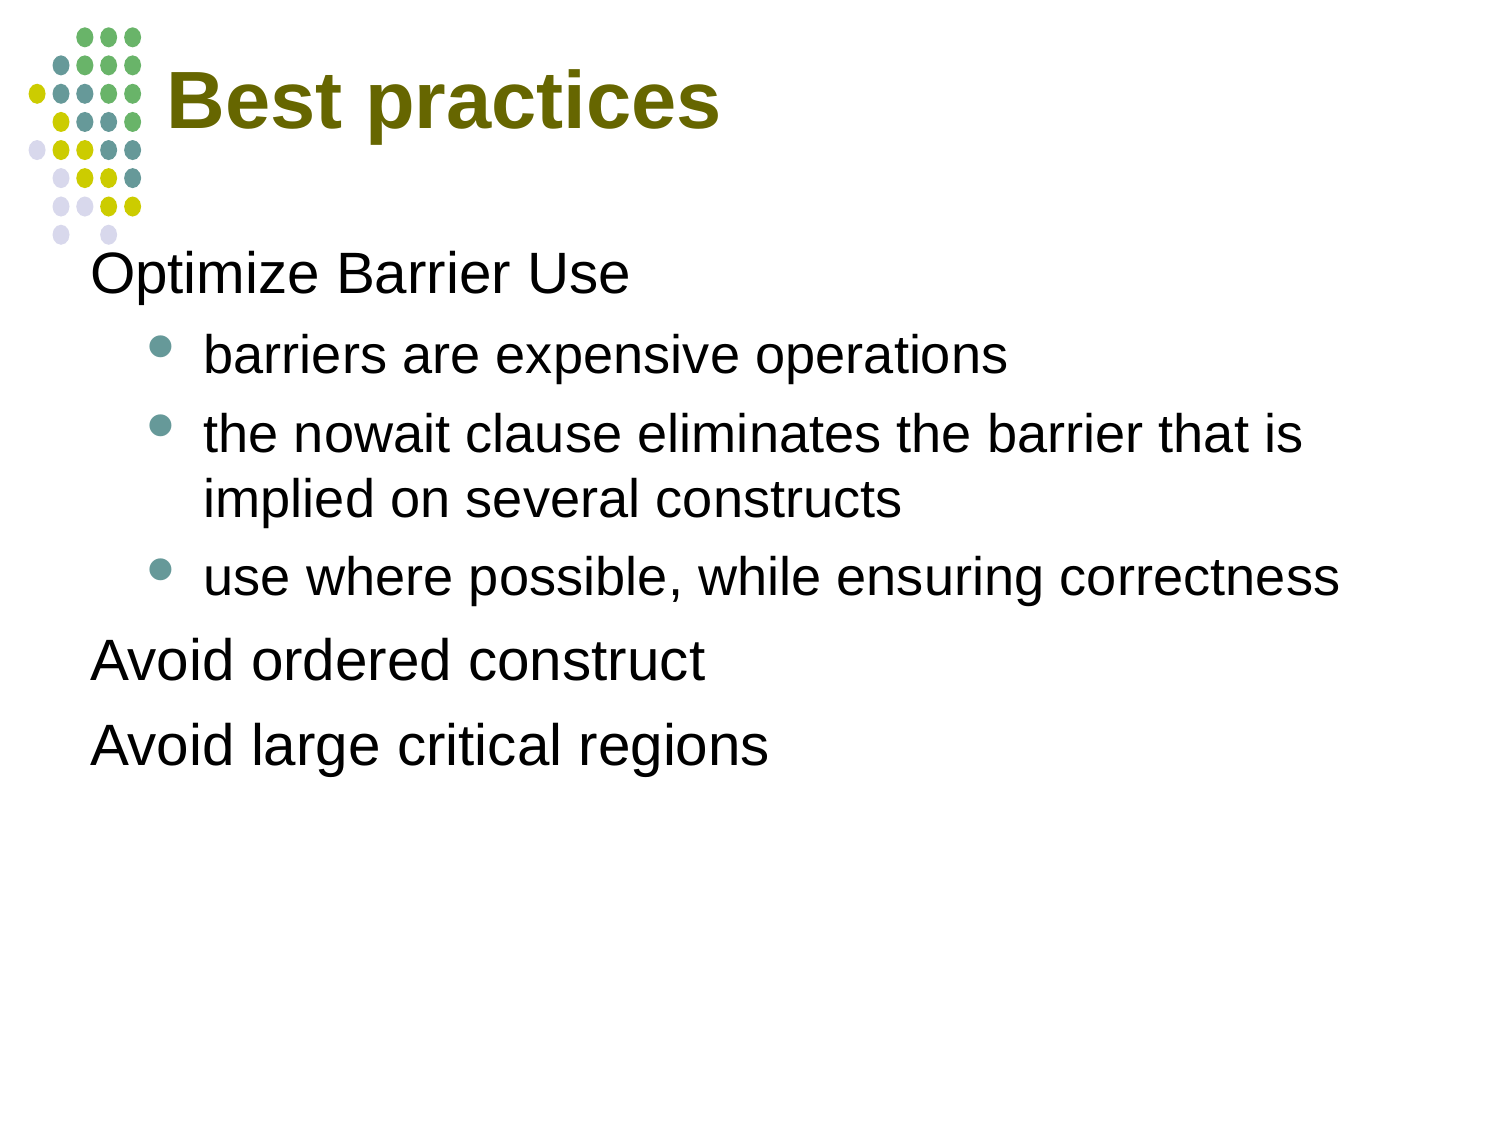

# Best practices
Optimize Barrier Use
barriers are expensive operations
the nowait clause eliminates the barrier that is implied on several constructs
use where possible, while ensuring correctness
Avoid ordered construct
Avoid large critical regions